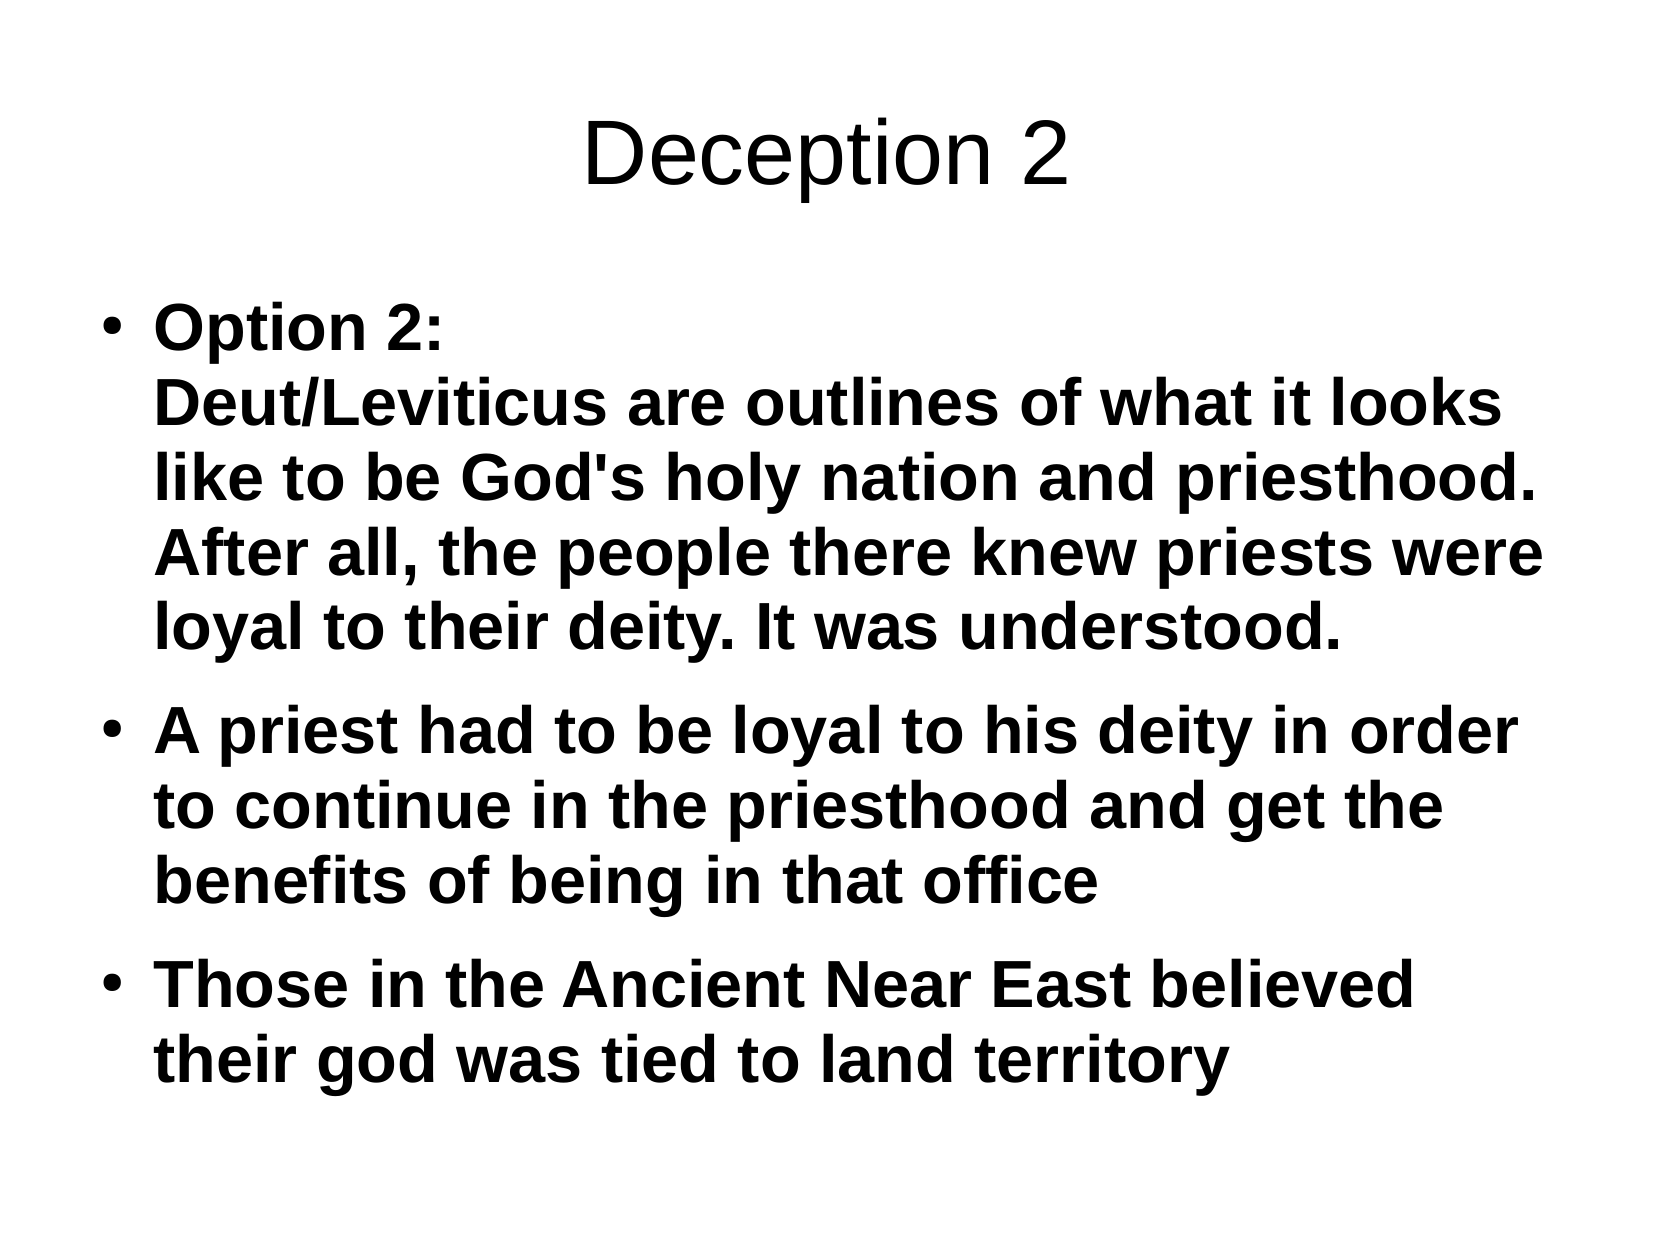

# Deception 2
Option 2:
Deut/Leviticus are outlines of what it looks like to be God's holy nation and priesthood.
After all, the people there knew priests were loyal to their deity. It was understood.
A priest had to be loyal to his deity in order to continue in the priesthood and get the benefits of being in that office
Those in the Ancient Near East believed their god was tied to land territory